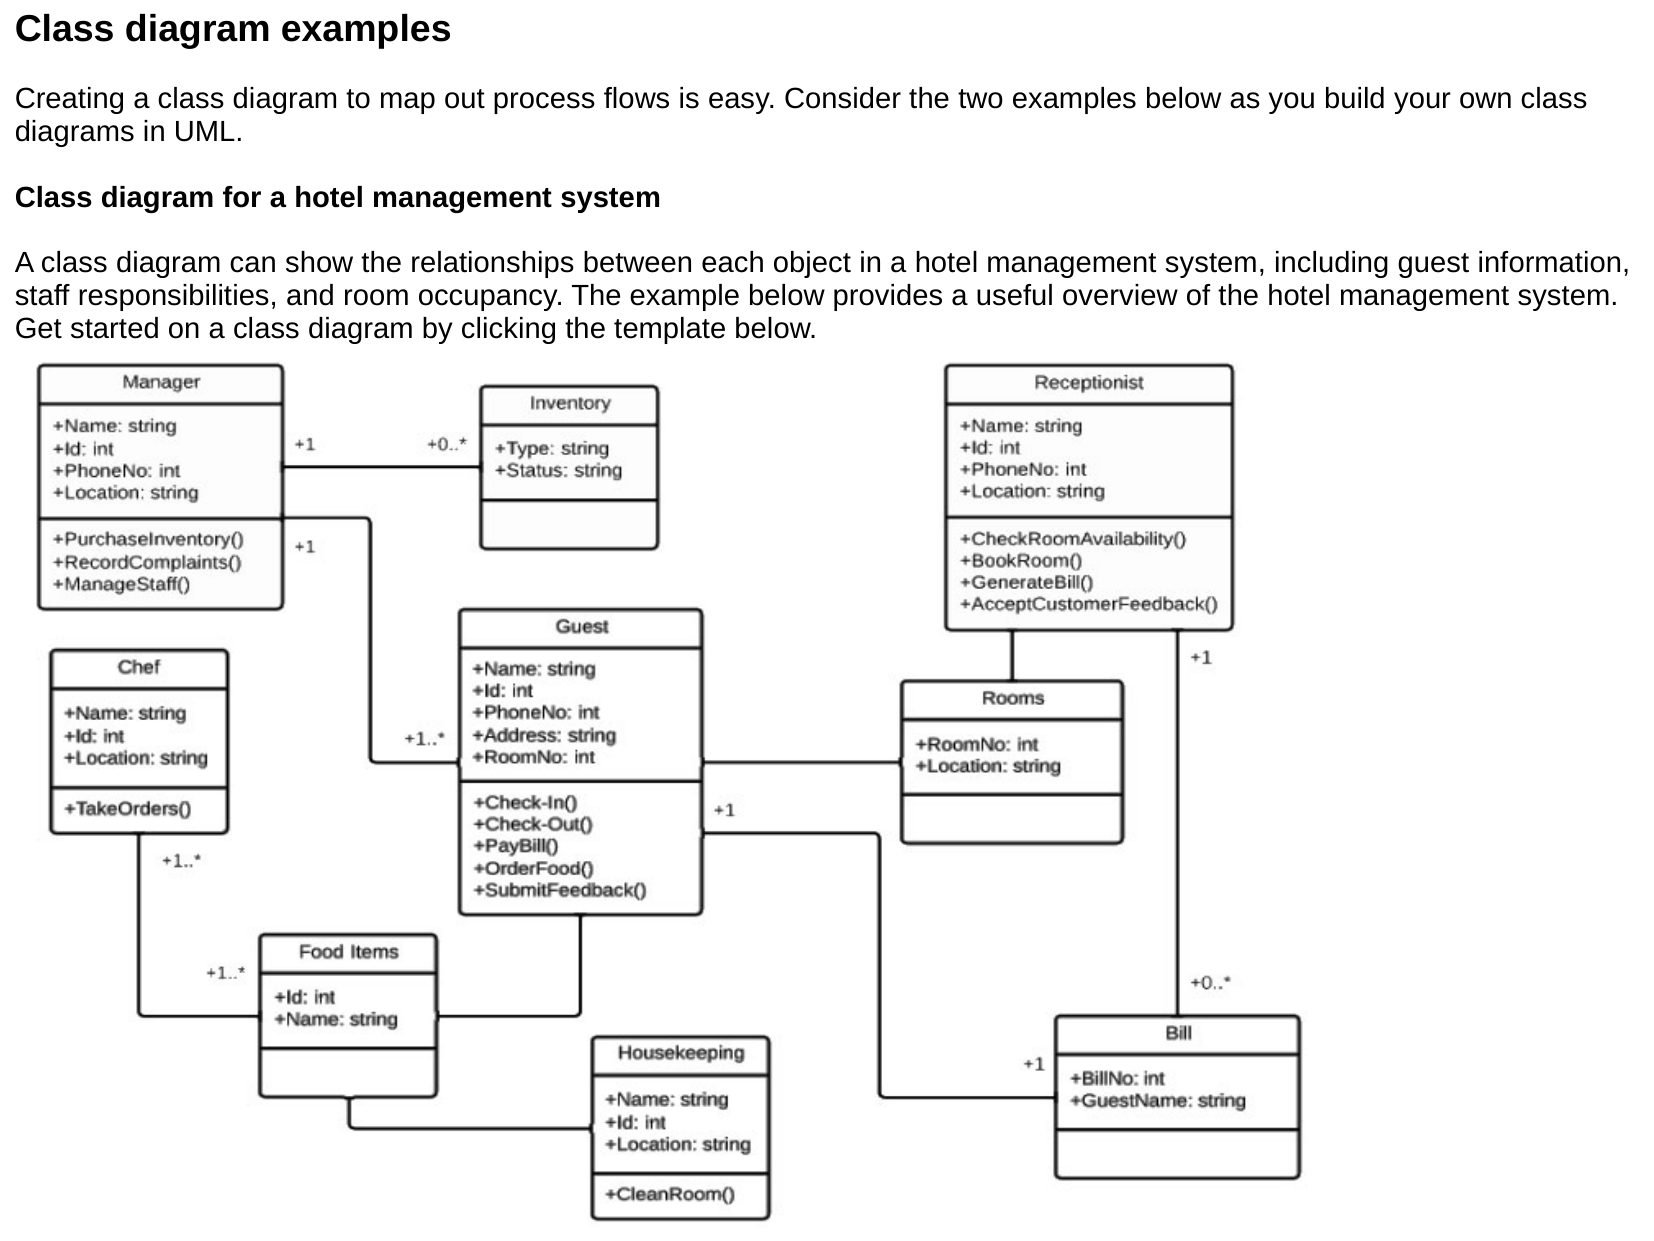

Class diagram examples
Creating a class diagram to map out process flows is easy. Consider the two examples below as you build your own class diagrams in UML.
Class diagram for a hotel management system
A class diagram can show the relationships between each object in a hotel management system, including guest information, staff responsibilities, and room occupancy. The example below provides a useful overview of the hotel management system. Get started on a class diagram by clicking the template below.